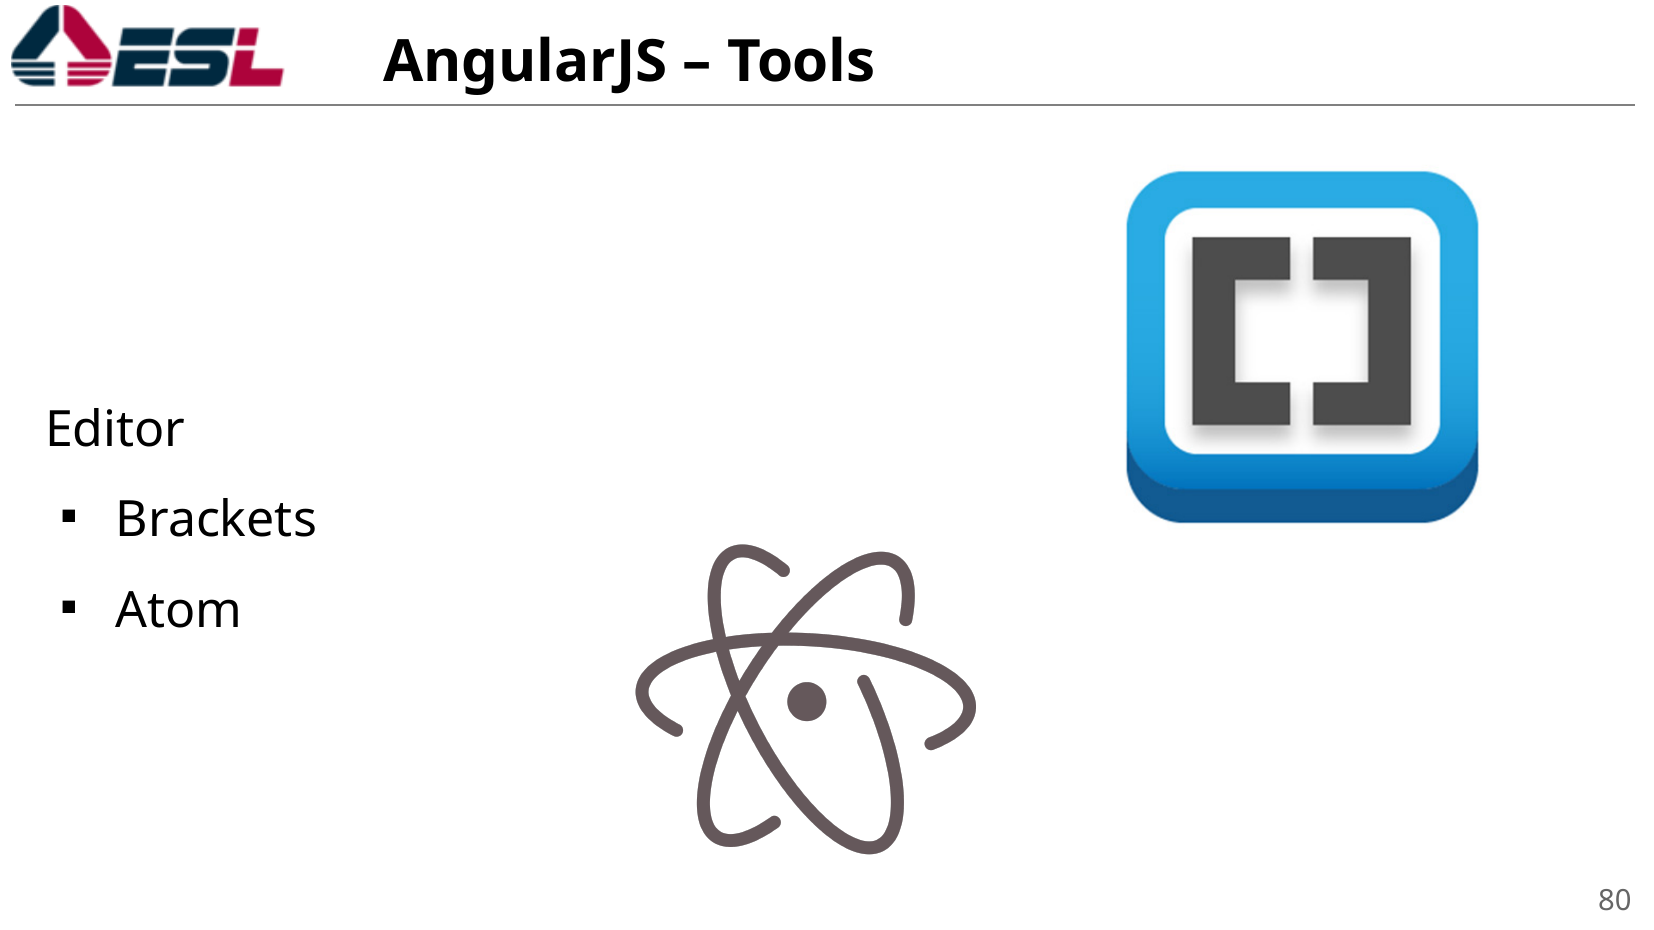

# AngularJS – Tools
Editor
Brackets
Atom